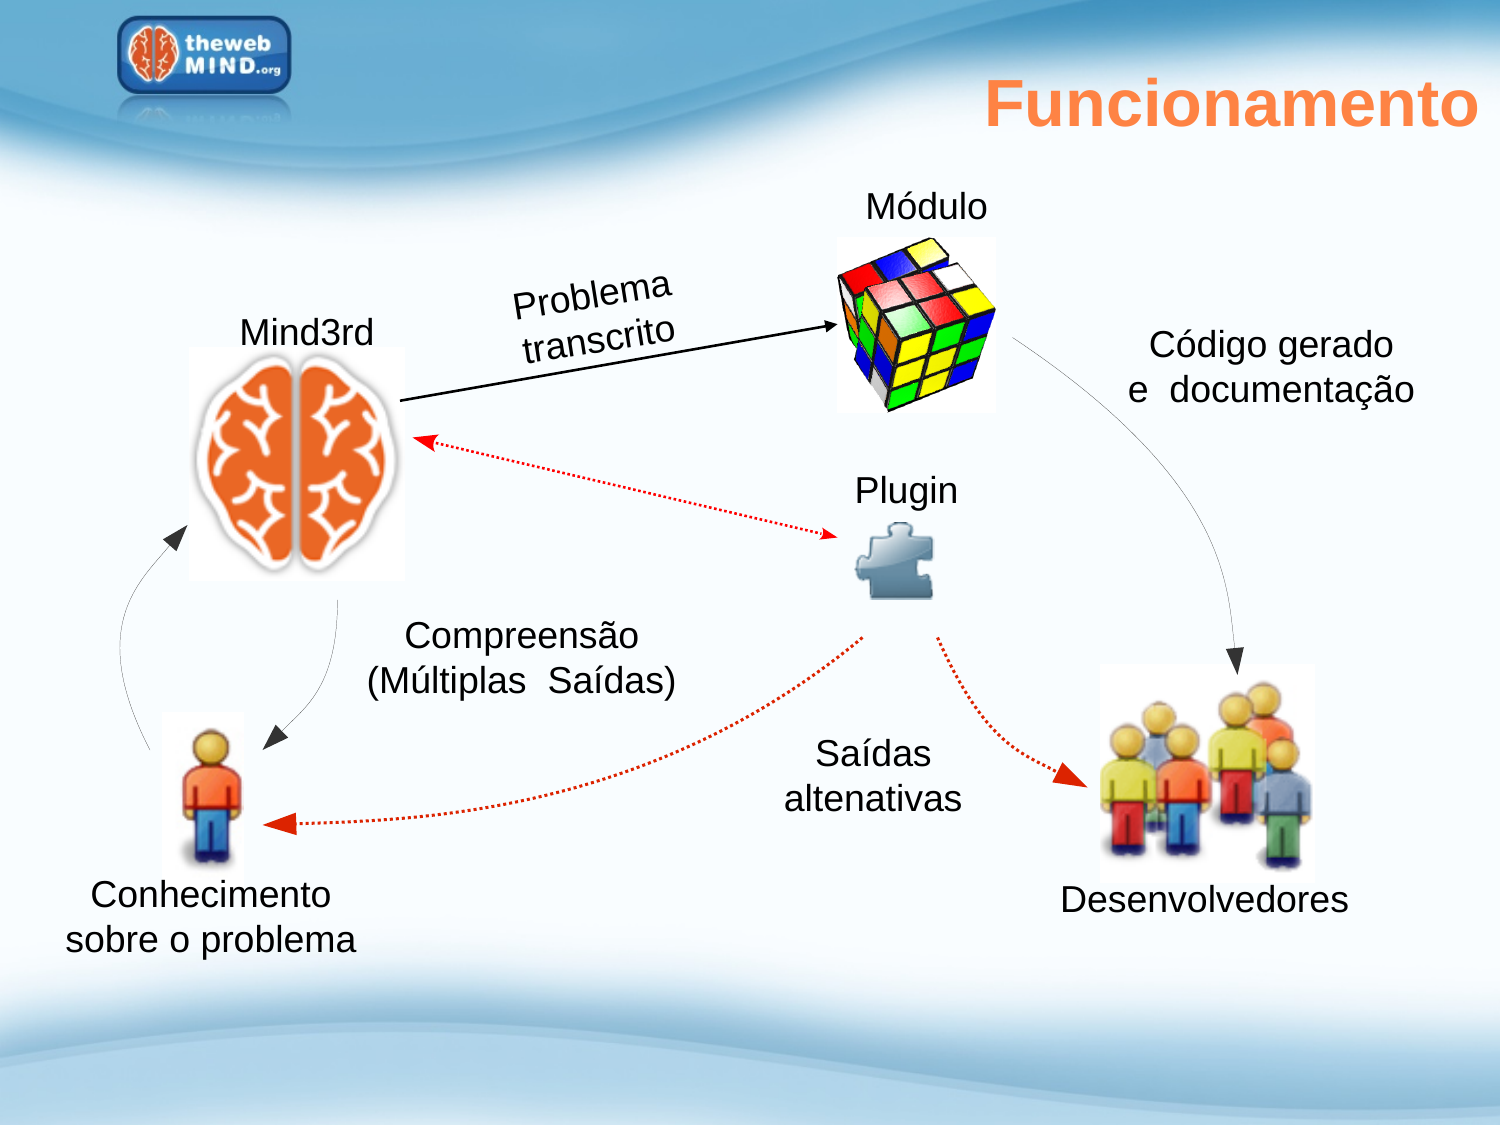

Funcionamento
Módulo
Problema
transcrito
Mind3rd
Código gerado
e documentação
Plugin
Compreensão
(Múltiplas Saídas)
Saídas
altenativas
Conhecimento
sobre o problema
Desenvolvedores